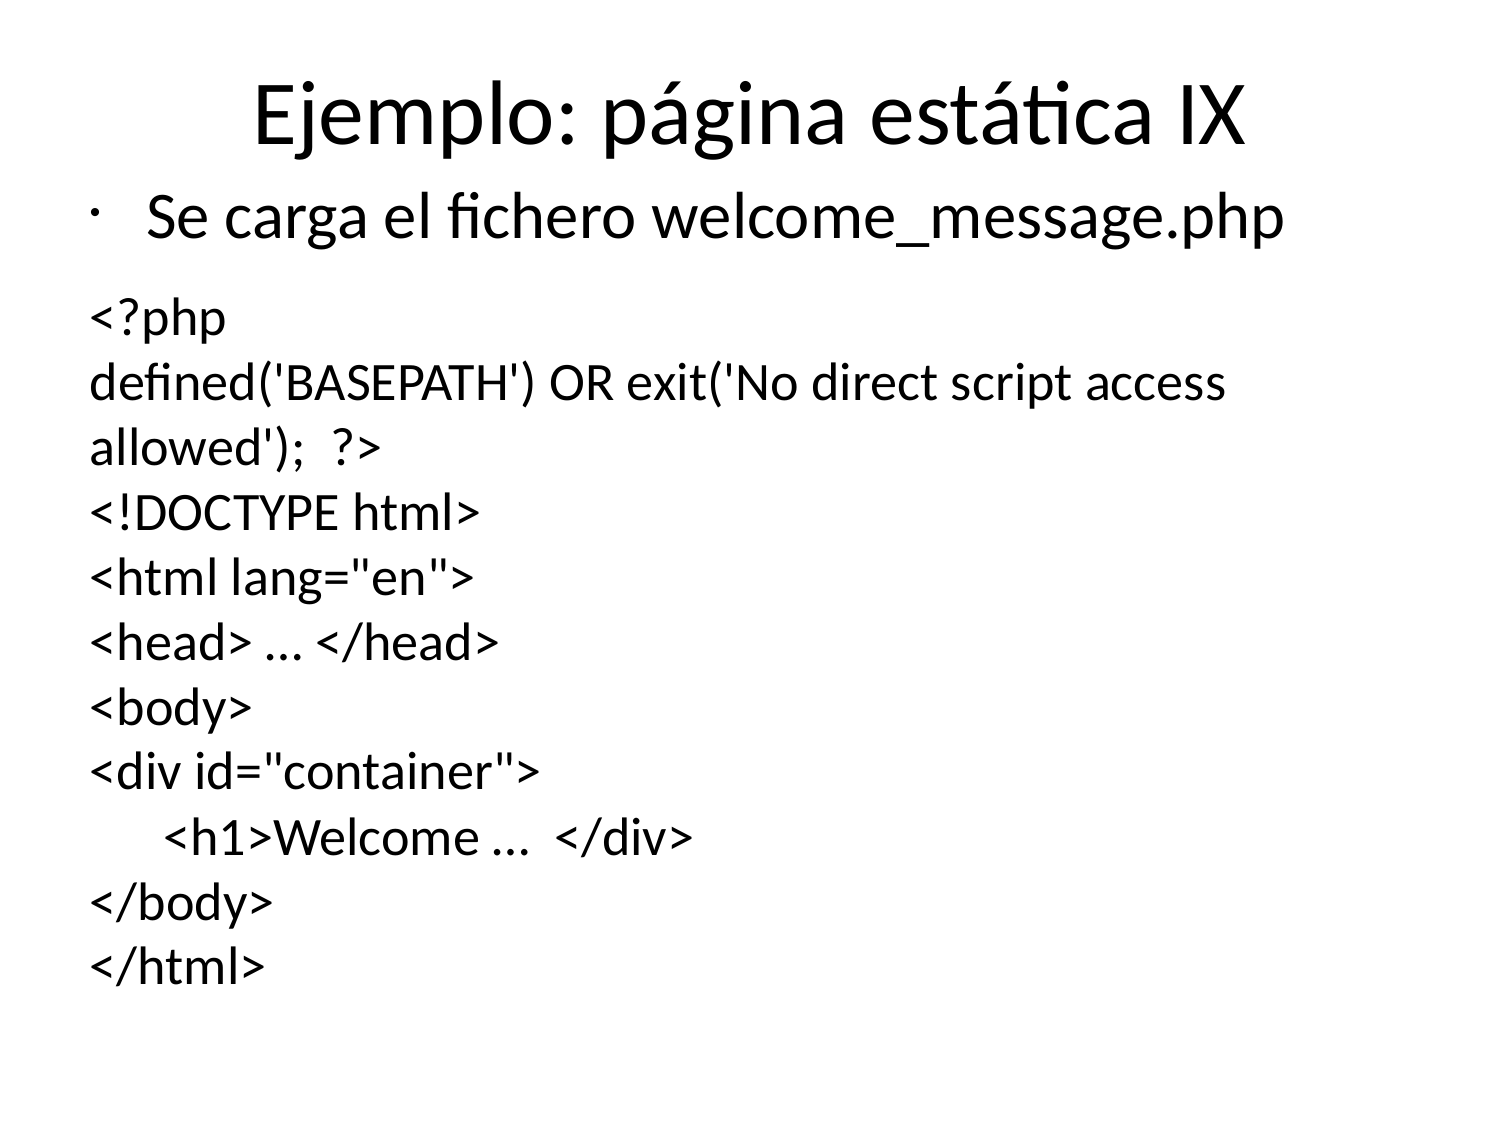

# Ejemplo: página estática IX
Se carga el fichero welcome_message.php
<?php
defined('BASEPATH') OR exit('No direct script access allowed'); ?>
<!DOCTYPE html>
<html lang="en">
<head> … </head>
<body>
<div id="container">
	<h1>Welcome … </div>
</body>
</html>